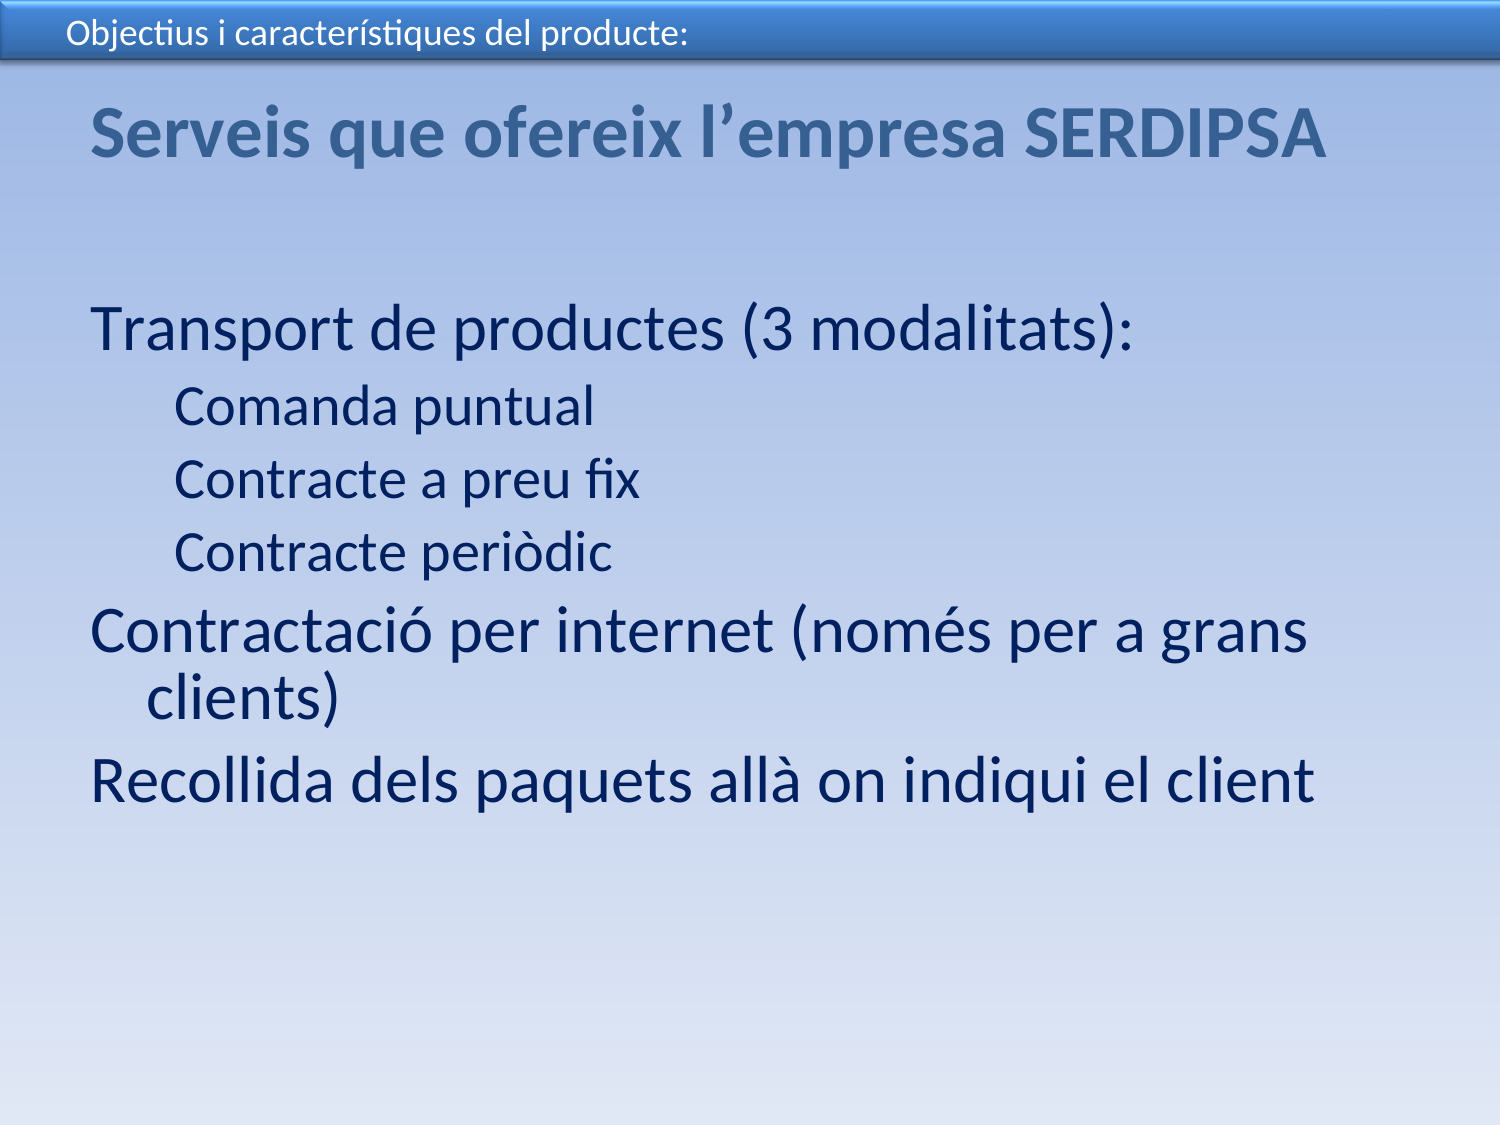

Objectius i característiques del producte:
# Serveis que ofereix l’empresa SERDIPSA
Transport de productes (3 modalitats):
Comanda puntual
Contracte a preu fix
Contracte periòdic
Contractació per internet (només per a grans clients)
Recollida dels paquets allà on indiqui el client